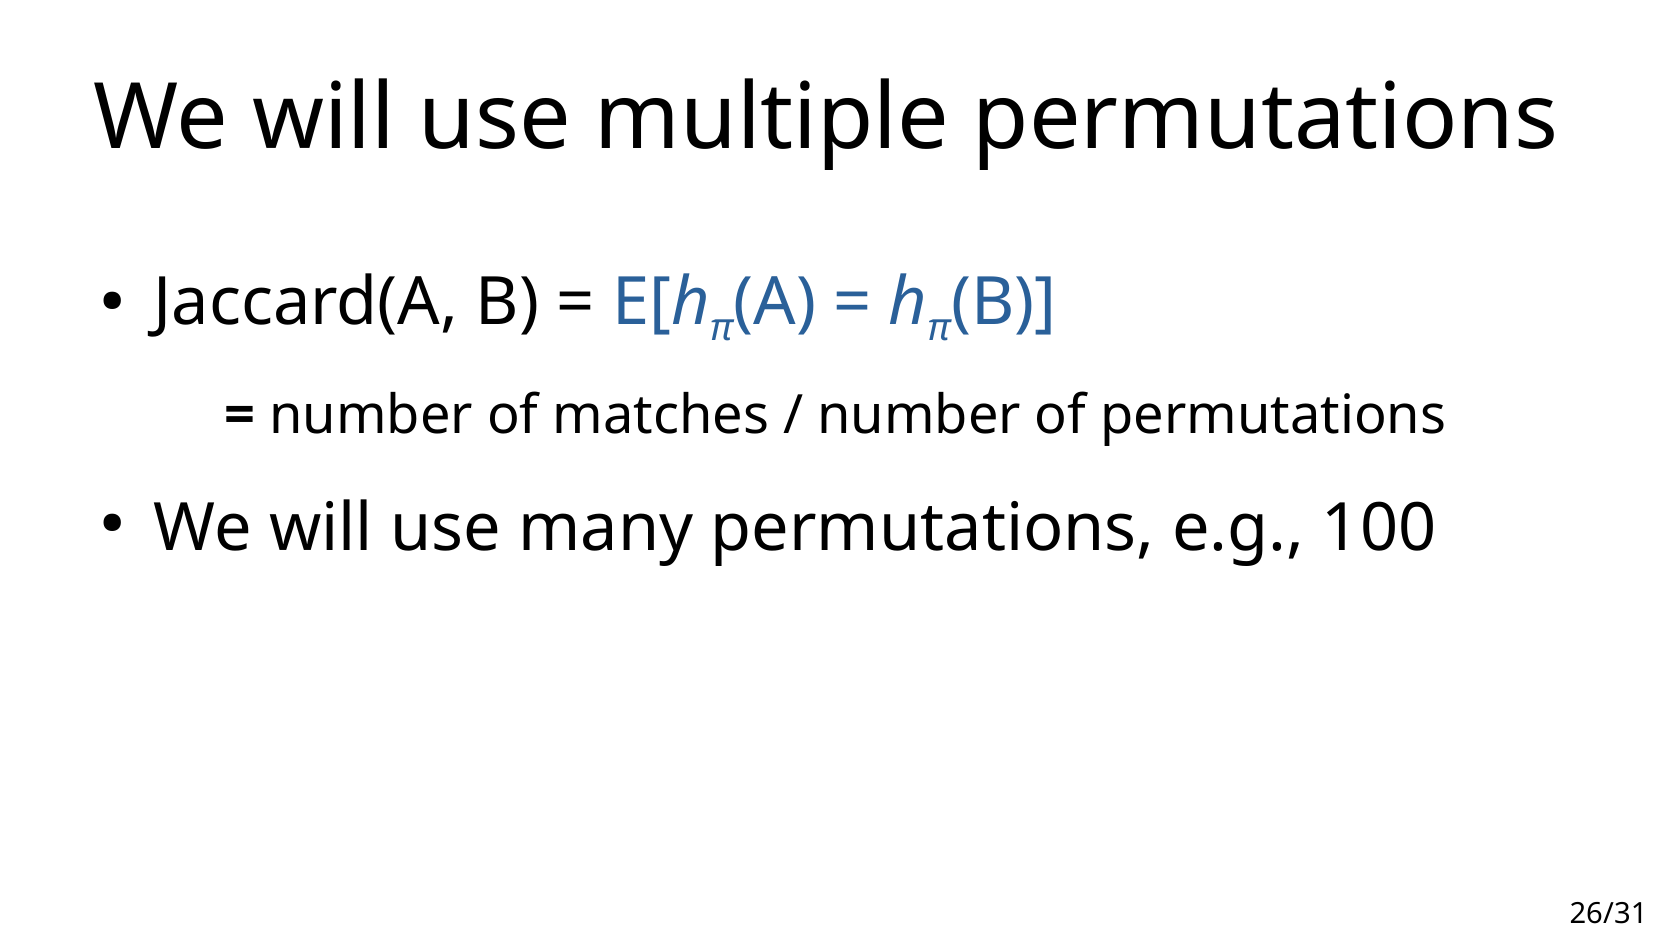

# We will use multiple permutations
Jaccard(A, B) = E[hπ(A) = hπ(B)]
= number of matches / number of permutations
We will use many permutations, e.g., 100
26